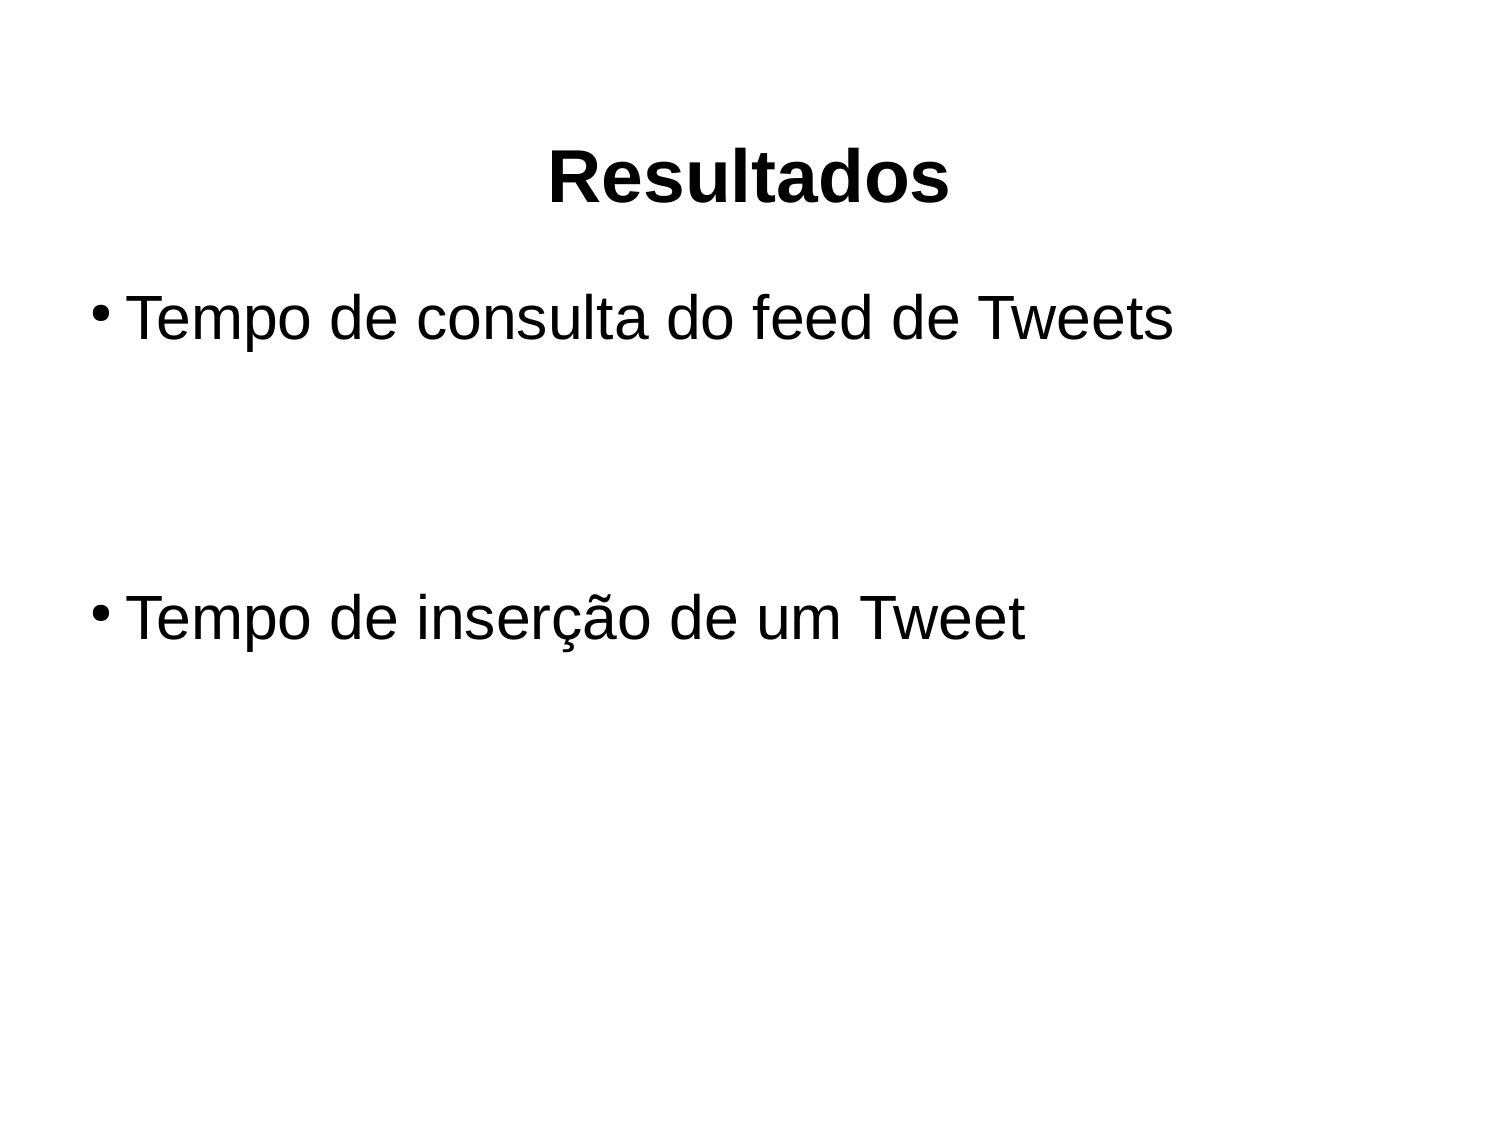

Resultados
Tempo de consulta do feed de Tweets
Tempo de inserção de um Tweet